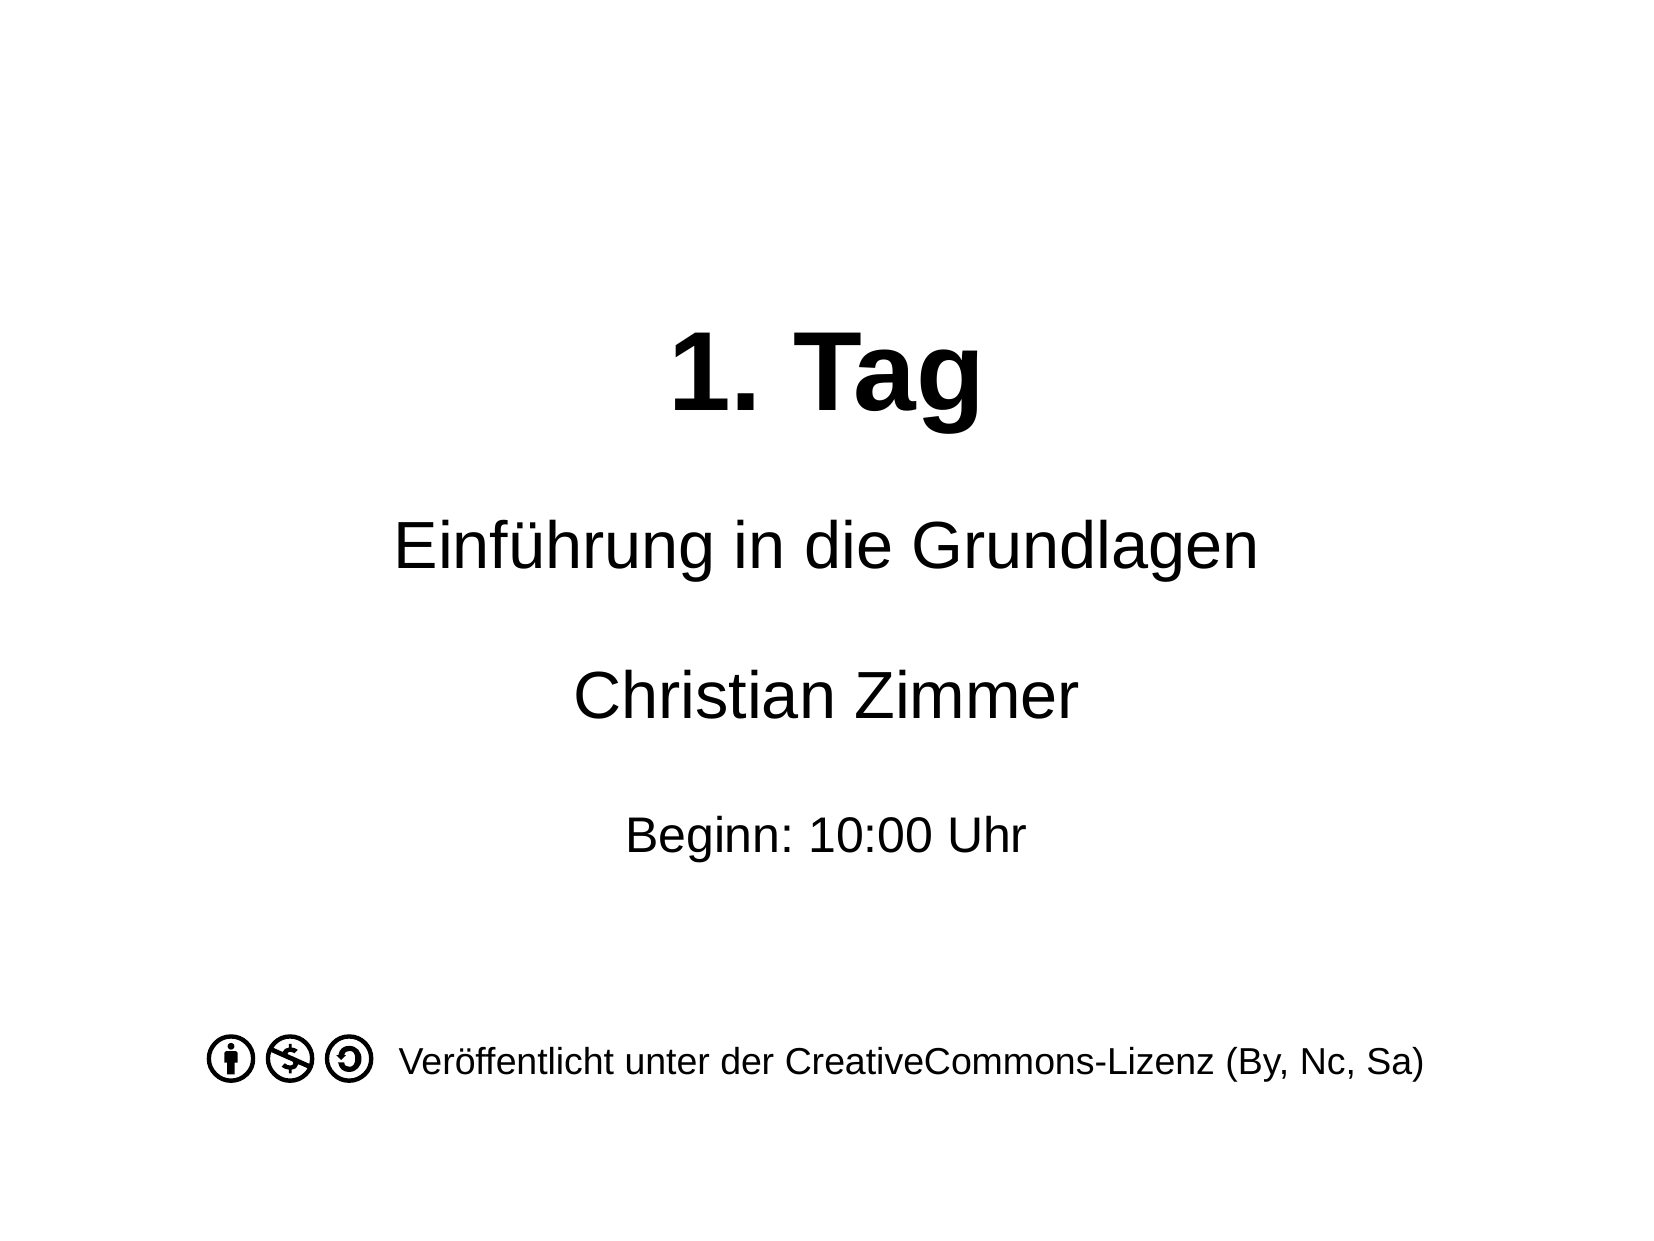

# 1. Tag
Einführung in die Grundlagen
Christian Zimmer
Beginn: 10:00 Uhr
Veröffentlicht unter der CreativeCommons-Lizenz (By, Nc, Sa)